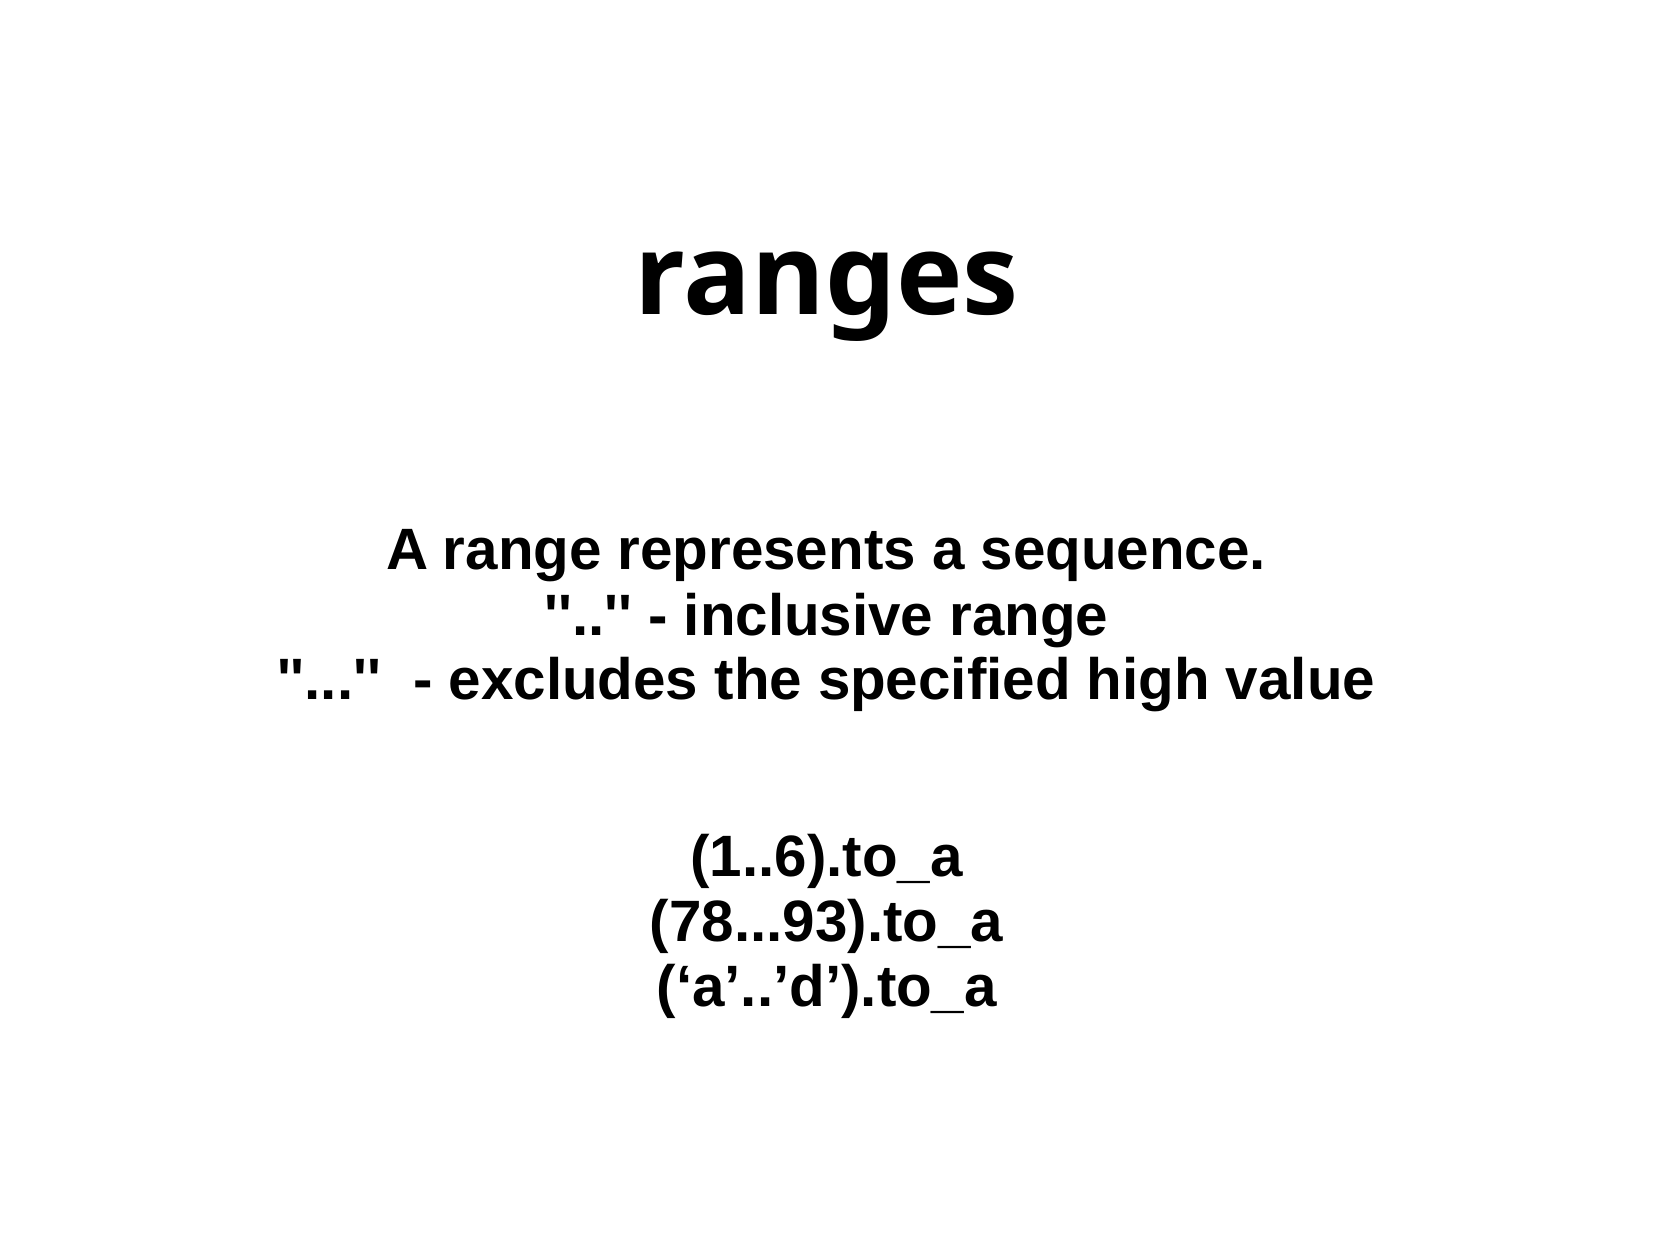

# ranges
A range represents a sequence.
''..'' - inclusive range
''...'' - excludes the specified high value
(1..6).to_a
(78...93).to_a
(‘a’..’d’).to_a